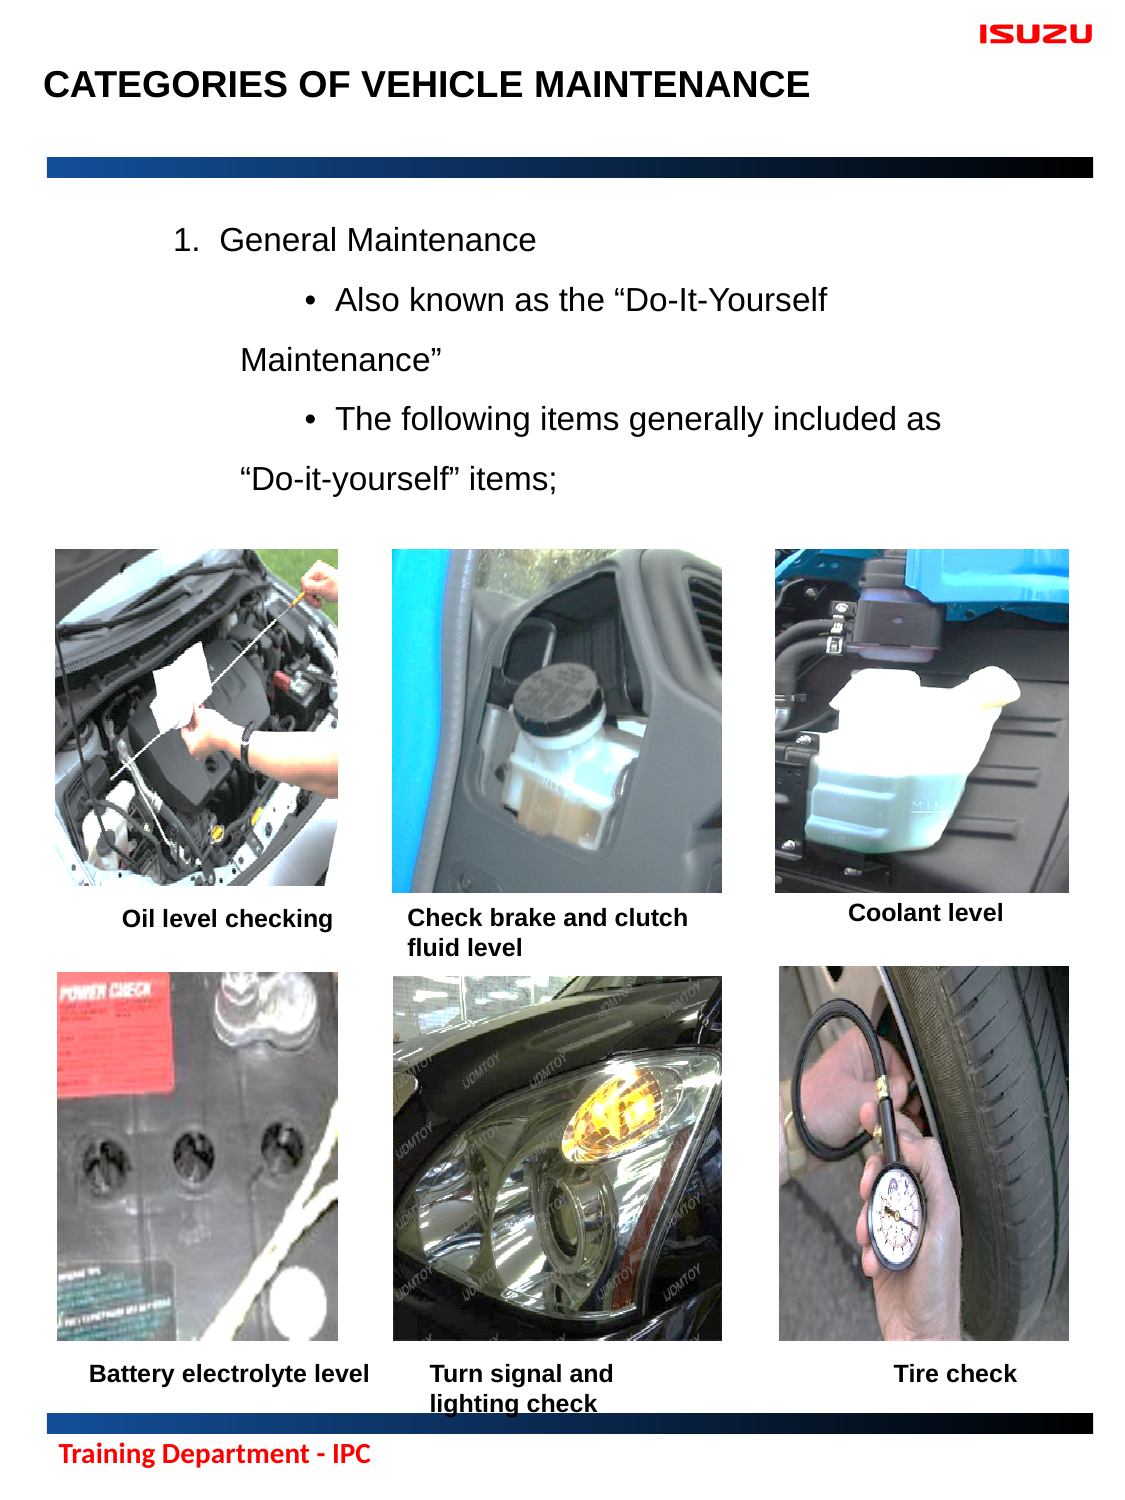

CATEGORIES OF VEHICLE MAINTENANCE
 1. General Maintenance
 • Also known as the “Do-It-Yourself Maintenance”
 • The following items generally included as “Do-it-yourself” items;
Oil level checking
Check brake and clutch fluid level
Coolant level
Tire check
Battery electrolyte level
Turn signal and lighting check